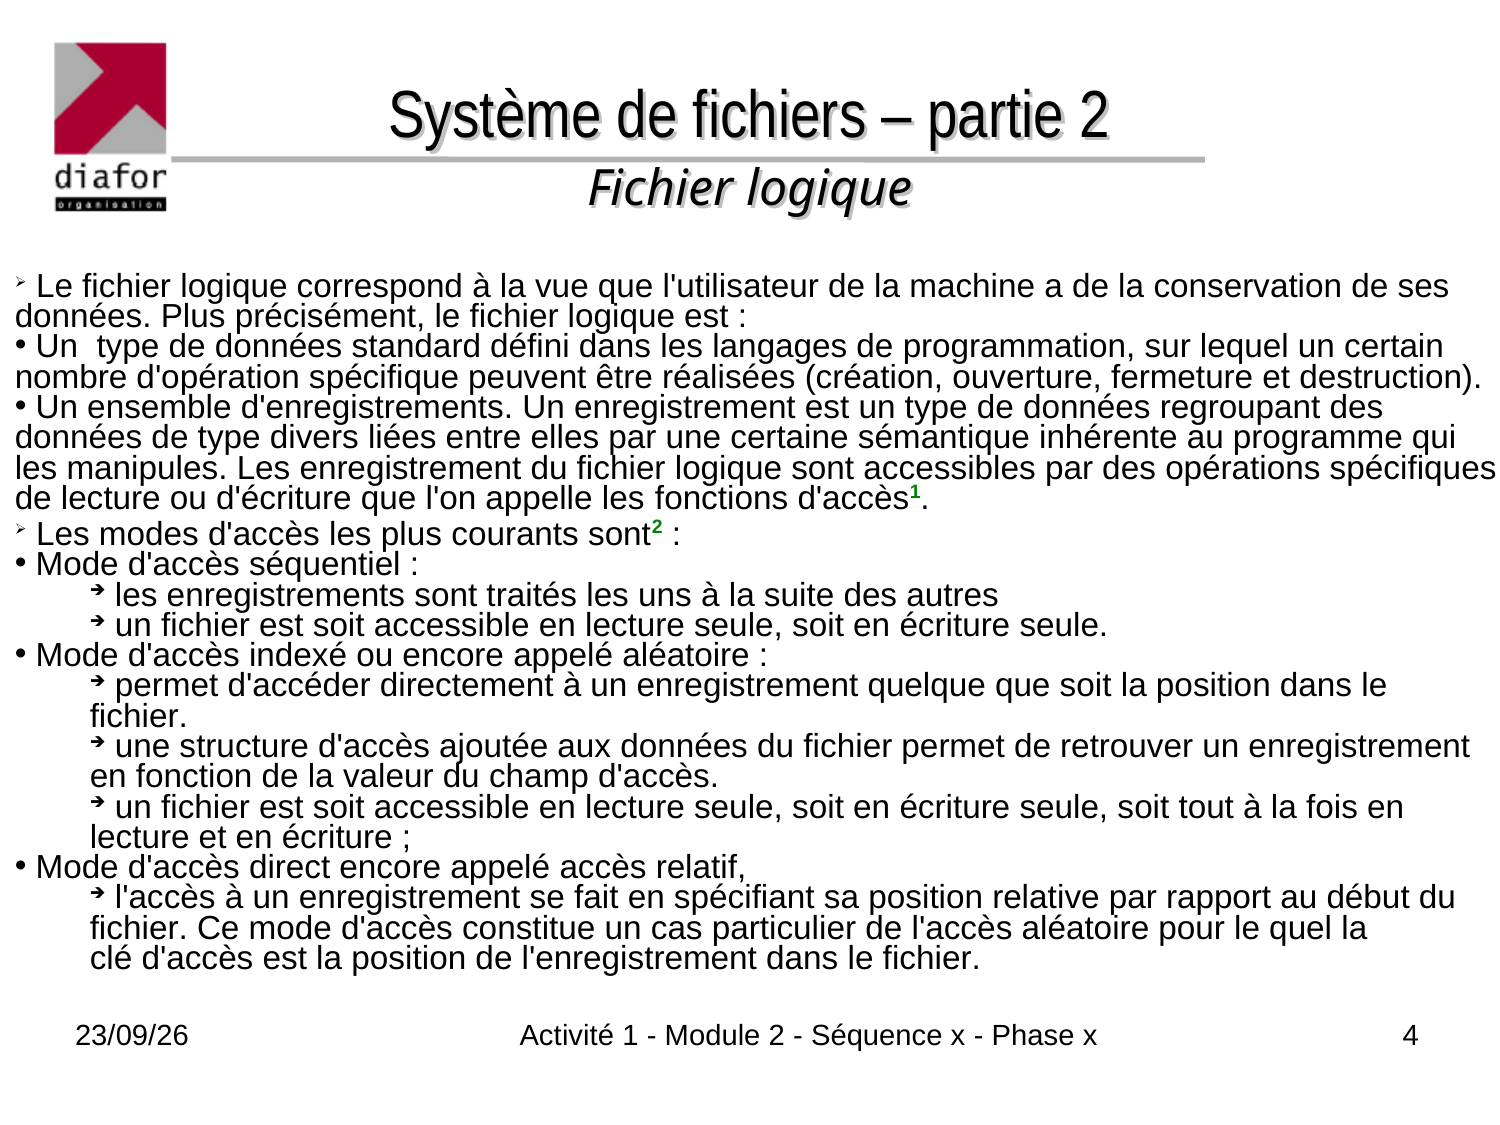

# Système de fichiers – partie 2 Fichier logique
 Le fichier logique correspond à la vue que l'utilisateur de la machine a de la conservation de ses
données. Plus précisément, le fichier logique est :
 Un type de données standard défini dans les langages de programmation, sur lequel un certain
nombre d'opération spécifique peuvent être réalisées (création, ouverture, fermeture et destruction).
 Un ensemble d'enregistrements. Un enregistrement est un type de données regroupant des
données de type divers liées entre elles par une certaine sémantique inhérente au programme qui
les manipules. Les enregistrement du fichier logique sont accessibles par des opérations spécifiques
de lecture ou d'écriture que l'on appelle les fonctions d'accès1.
 Les modes d'accès les plus courants sont2 :
 Mode d'accès séquentiel :
 les enregistrements sont traités les uns à la suite des autres
 un fichier est soit accessible en lecture seule, soit en écriture seule.
 Mode d'accès indexé ou encore appelé aléatoire :
 permet d'accéder directement à un enregistrement quelque que soit la position dans le
fichier.
 une structure d'accès ajoutée aux données du fichier permet de retrouver un enregistrement
en fonction de la valeur du champ d'accès.
 un fichier est soit accessible en lecture seule, soit en écriture seule, soit tout à la fois en
lecture et en écriture ;
 Mode d'accès direct encore appelé accès relatif,
 l'accès à un enregistrement se fait en spécifiant sa position relative par rapport au début du
fichier. Ce mode d'accès constitue un cas particulier de l'accès aléatoire pour le quel la
clé d'accès est la position de l'enregistrement dans le fichier.
Activité 1 - Module 2 - Séquence x - Phase x
4